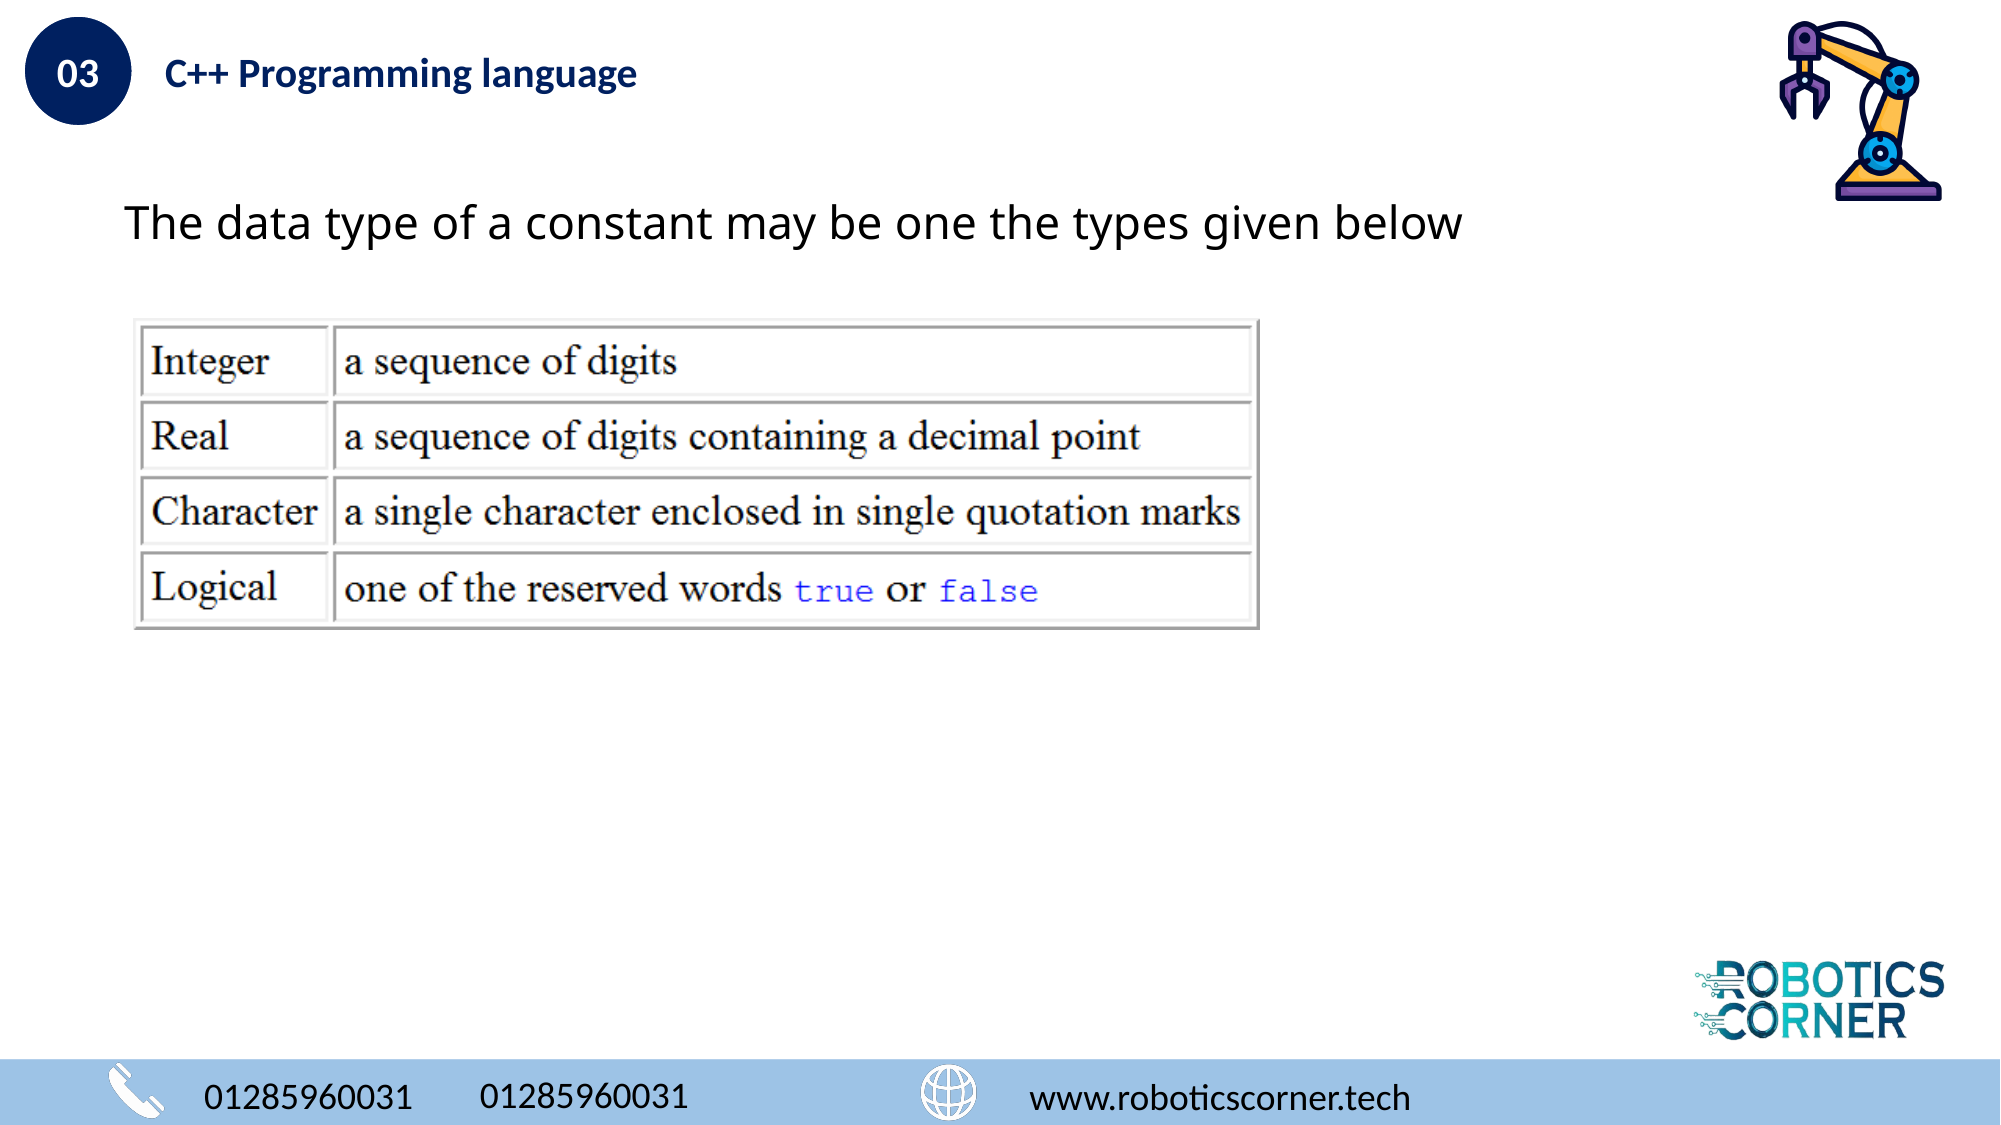

03
C++ Programming language
# The data type of a constant may be one the types given below
01285960031
01285960031
www.roboticscorner.tech